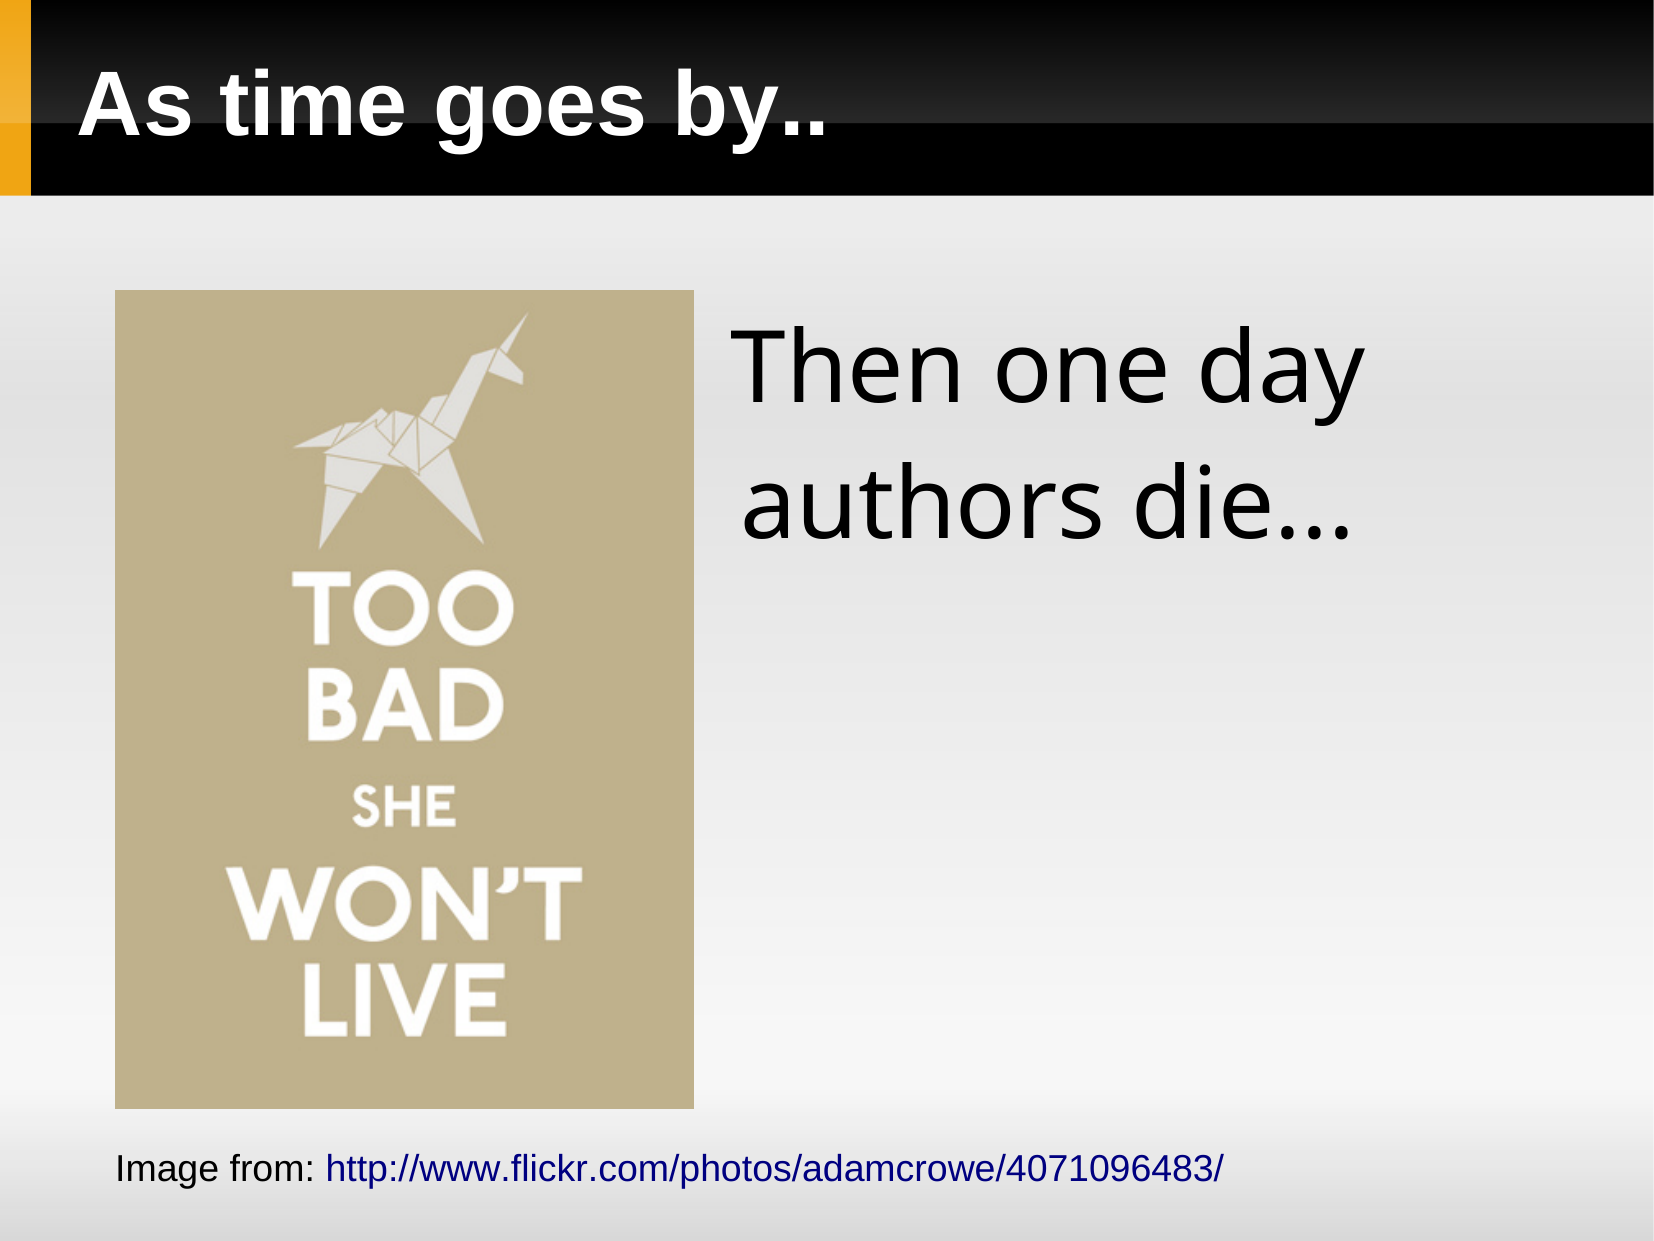

# As time goes by..
Then one day authors die...
Image from: http://www.flickr.com/photos/adamcrowe/4071096483/